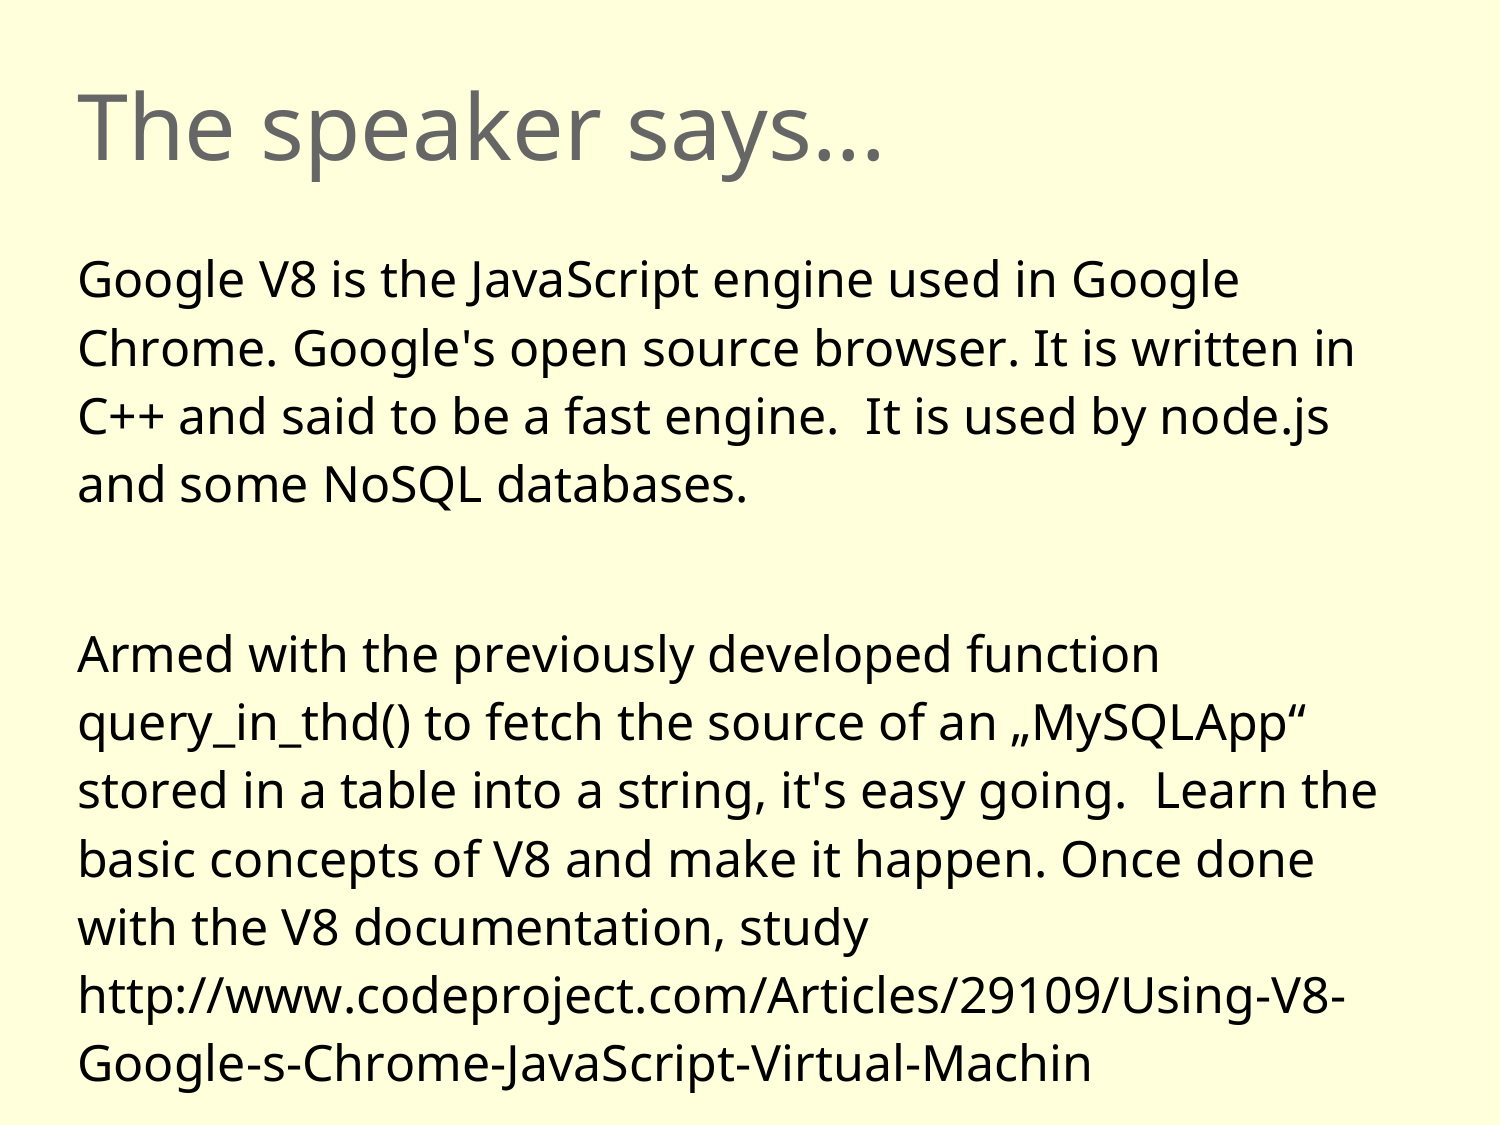

# The speaker says...
Google V8 is the JavaScript engine used in Google Chrome. Google's open source browser. It is written in C++ and said to be a fast engine. It is used by node.js and some NoSQL databases.
Armed with the previously developed function query_in_thd() to fetch the source of an „MySQLApp“ stored in a table into a string, it's easy going. Learn the basic concepts of V8 and make it happen. Once done with the V8 documentation, study http://www.codeproject.com/Articles/29109/Using-V8-Google-s-Chrome-JavaScript-Virtual-Machin